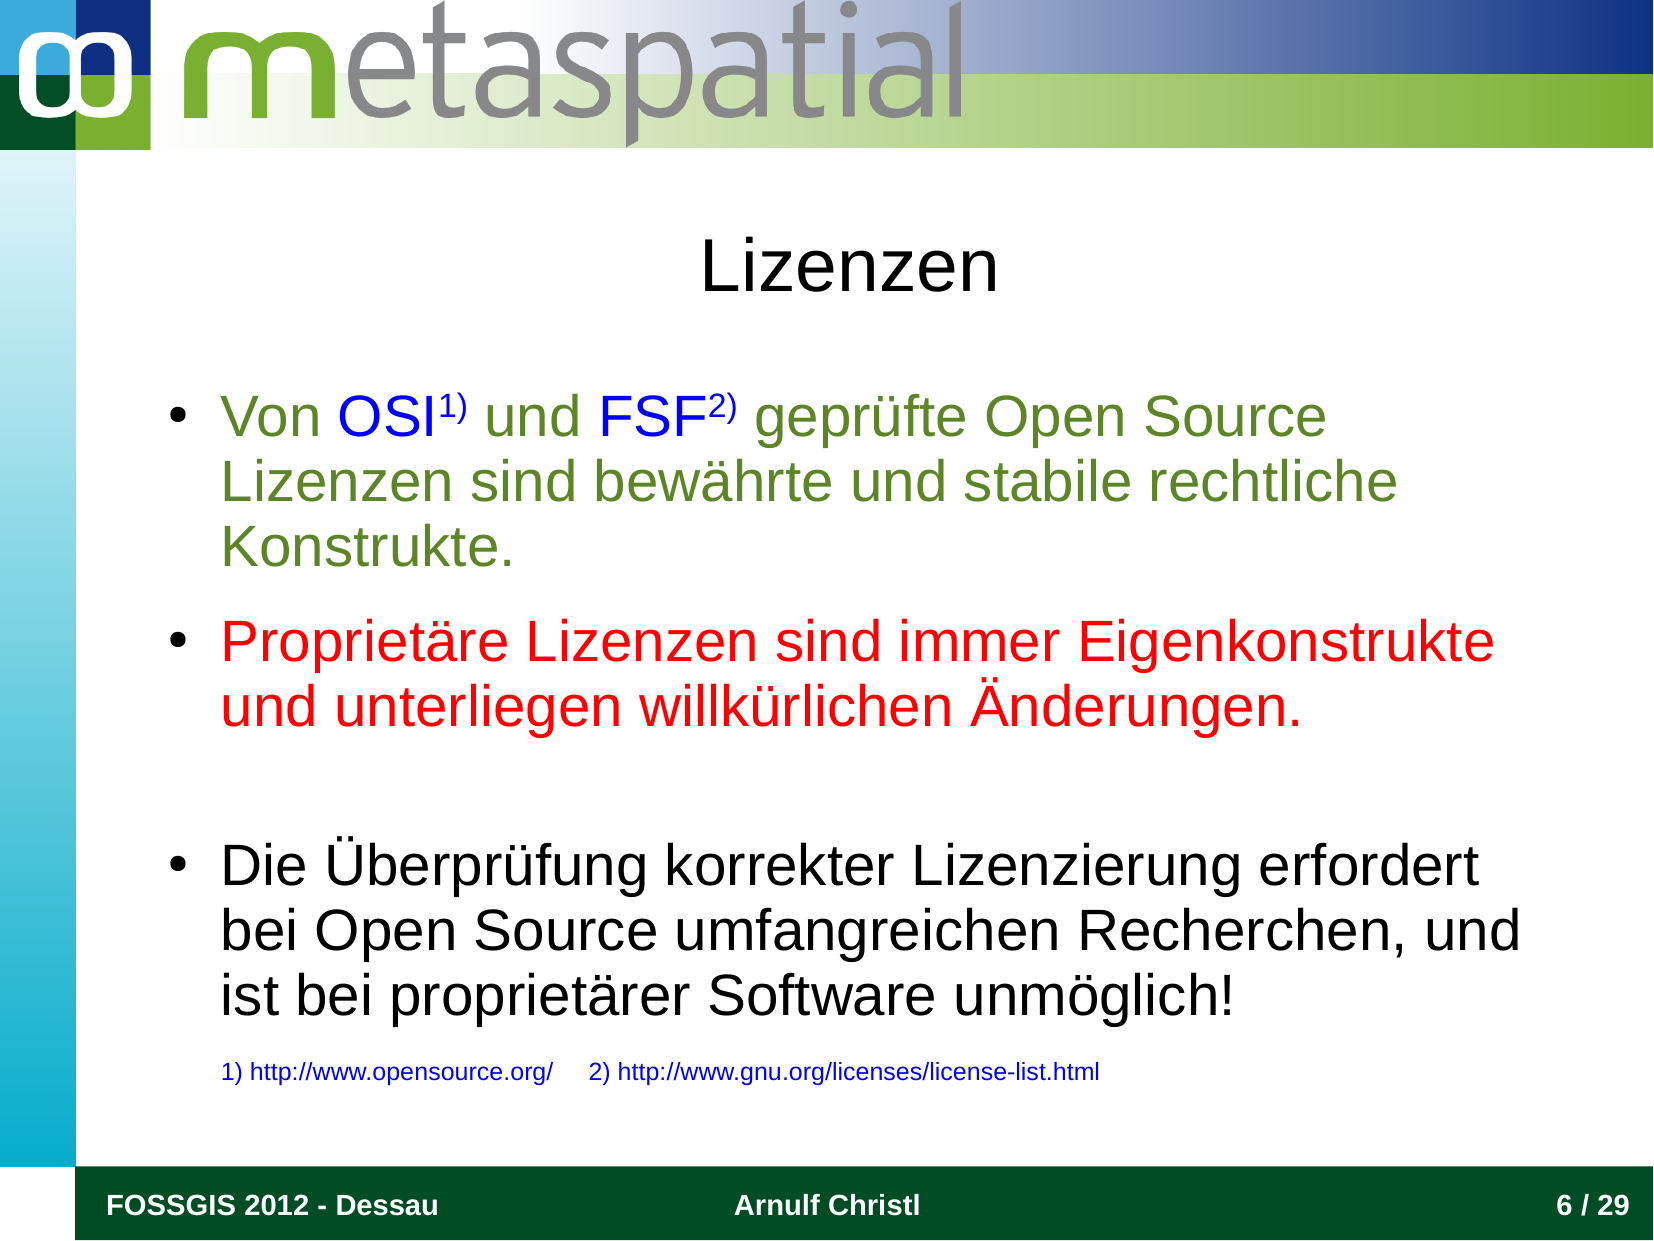

# Lizenzen
Von OSI1) und FSF2) geprüfte Open Source Lizenzen sind bewährte und stabile rechtliche Konstrukte.
Proprietäre Lizenzen sind immer Eigenkonstrukte und unterliegen willkürlichen Änderungen.
Die Überprüfung korrekter Lizenzierung erfordert bei Open Source umfangreichen Recherchen, und ist bei proprietärer Software unmöglich!
1) http://www.opensource.org/	2) http://www.gnu.org/licenses/license-list.html
FOSSGIS 2012 - Dessau
Arnulf Christl
6